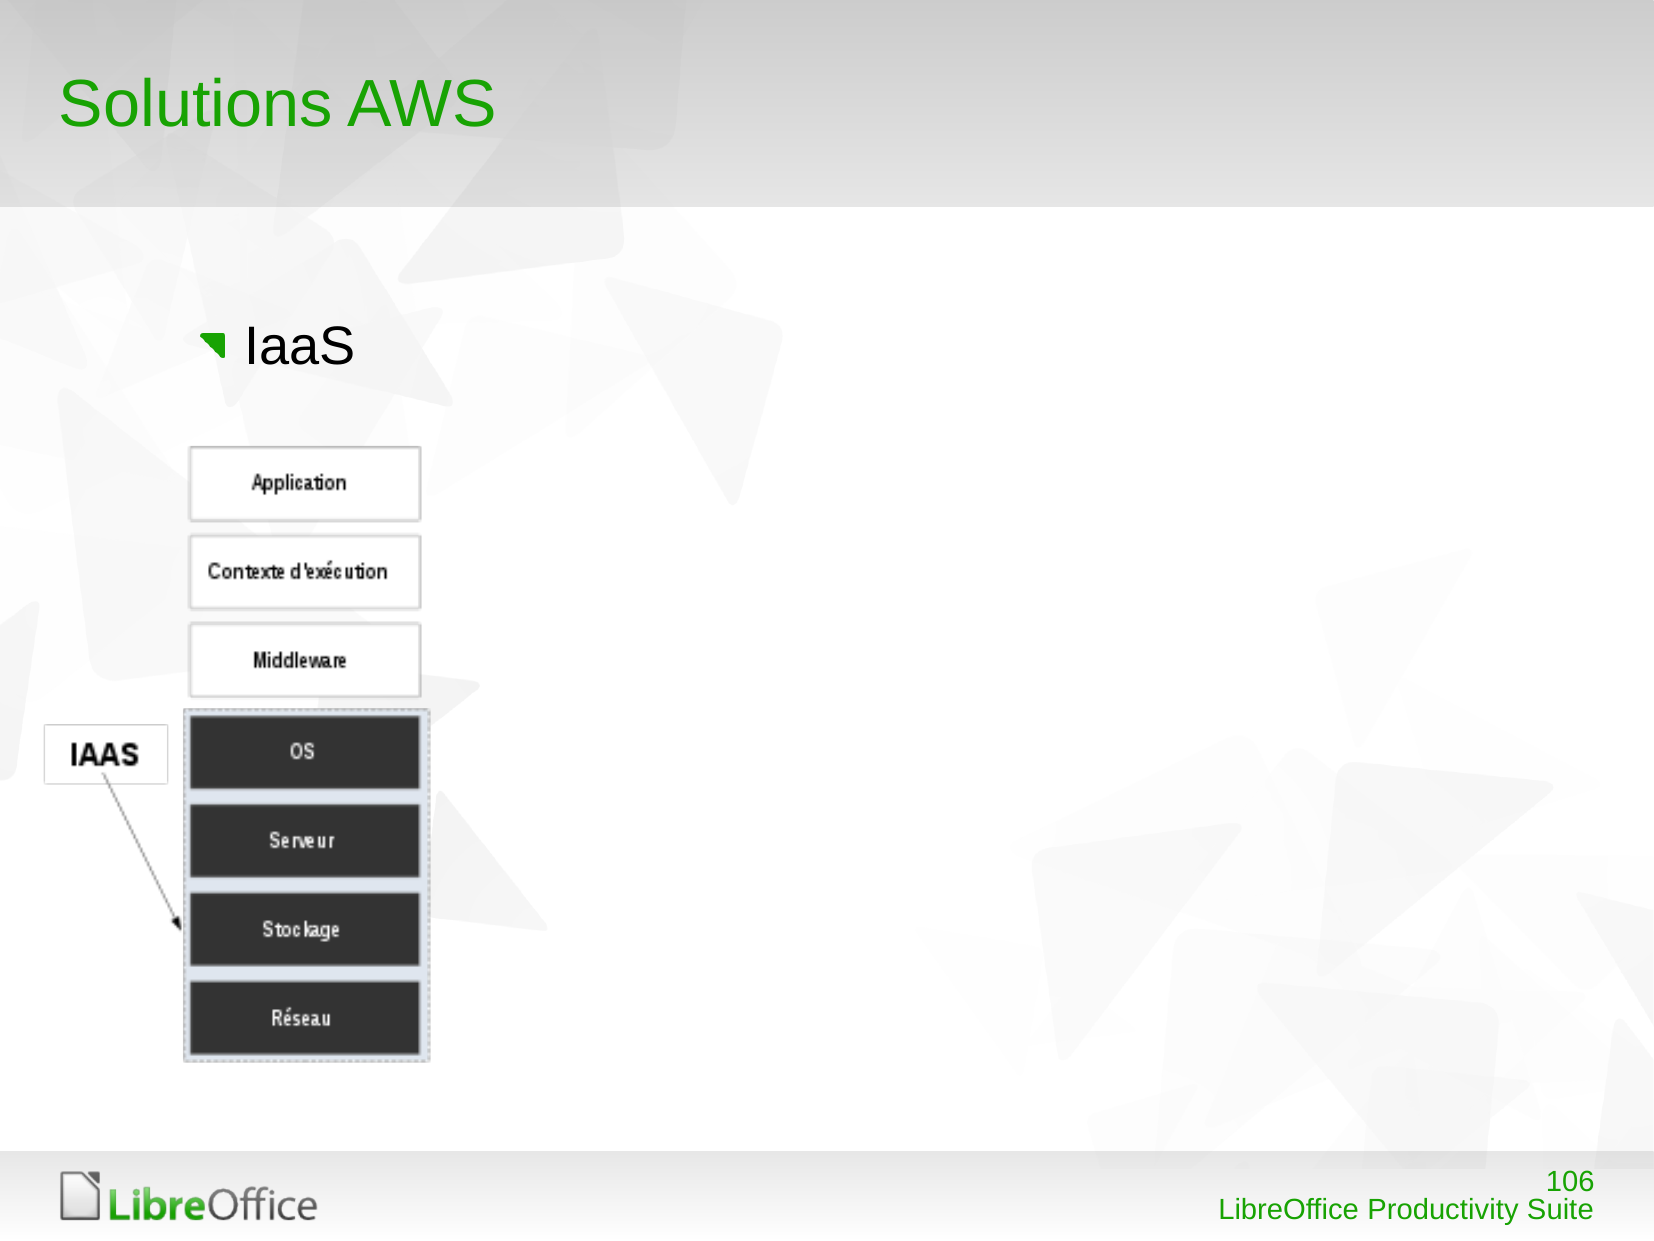

# Solutions AWS
IaaS
106
LibreOffice Productivity Suite